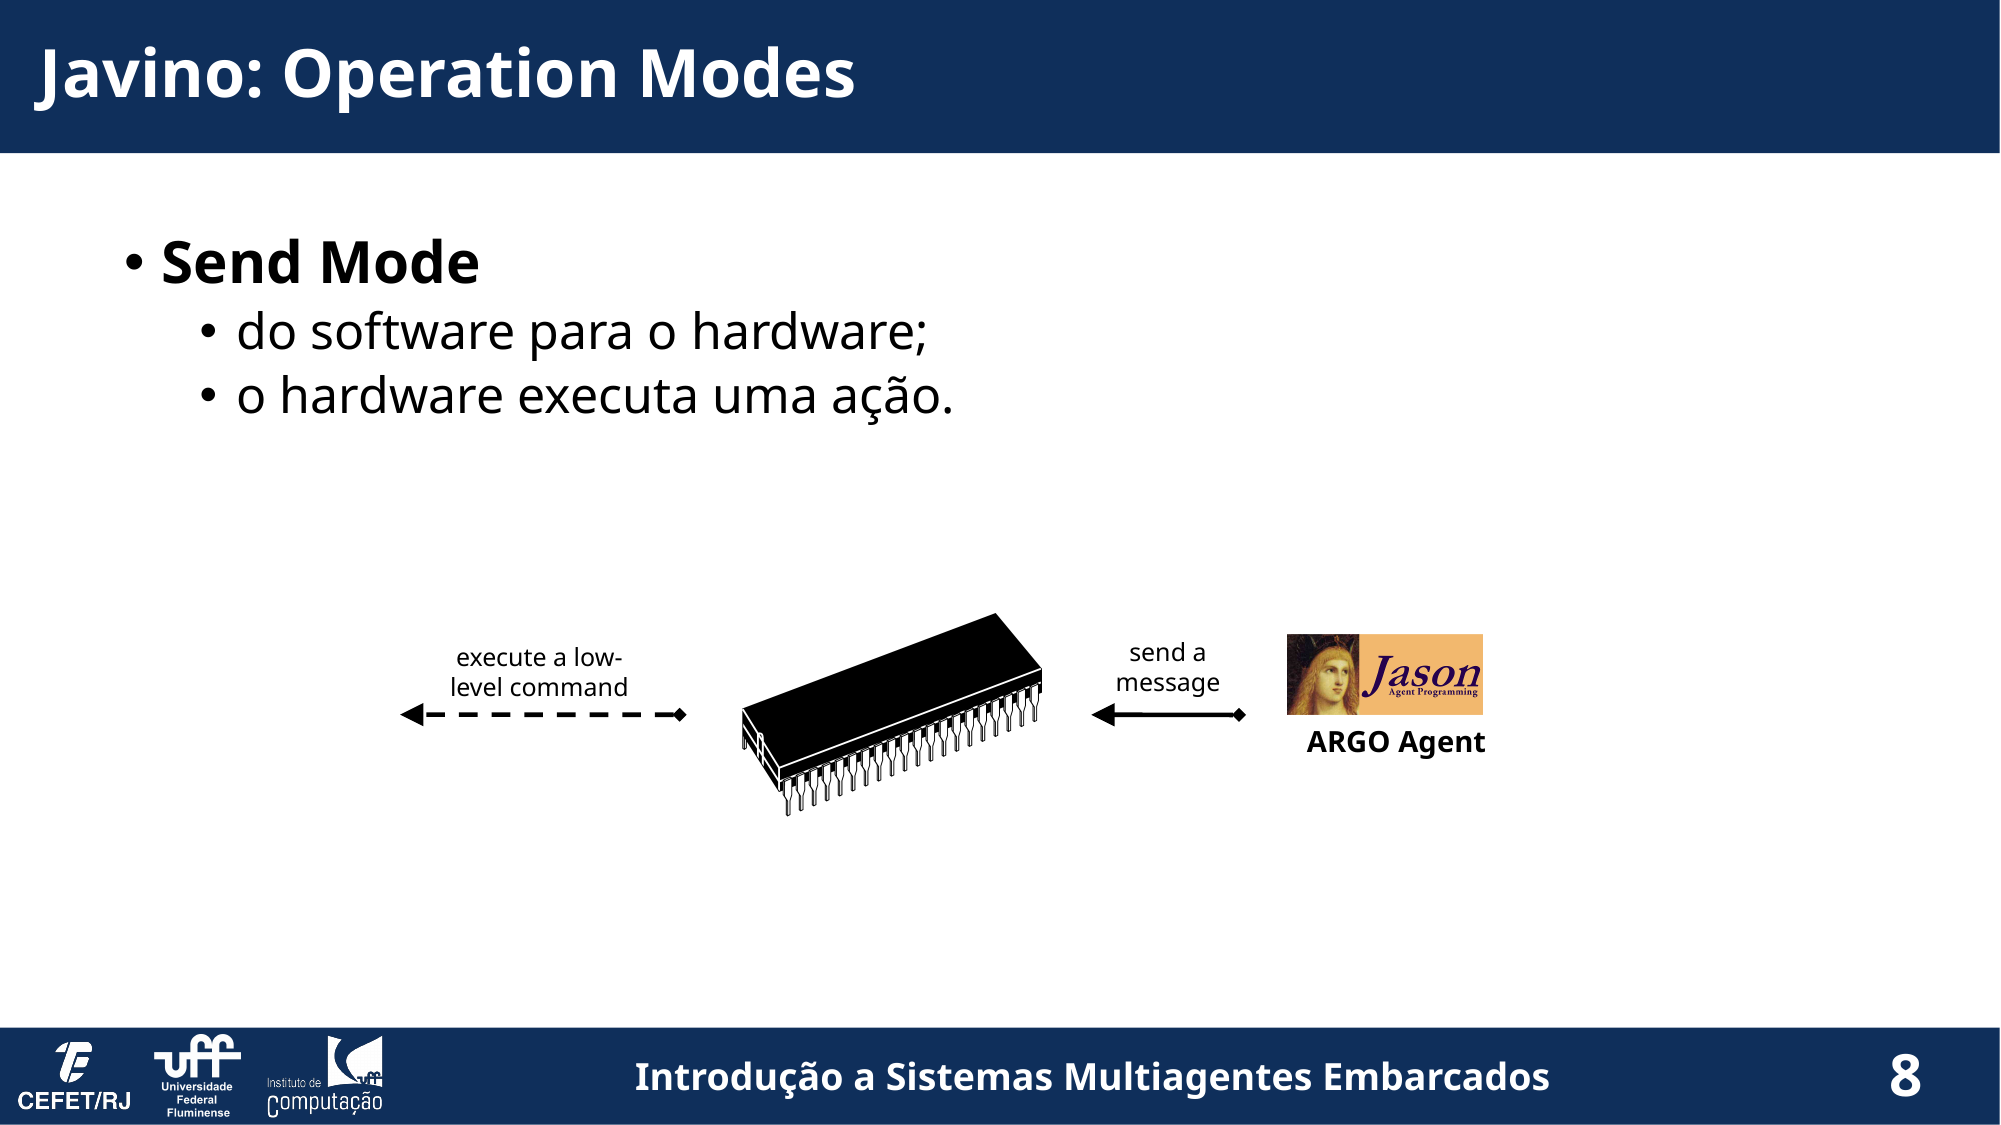

Javino: Operation Modes
Send Mode
do software para o hardware;
o hardware executa uma ação.
send a message
execute a low-level command
ARGO Agent